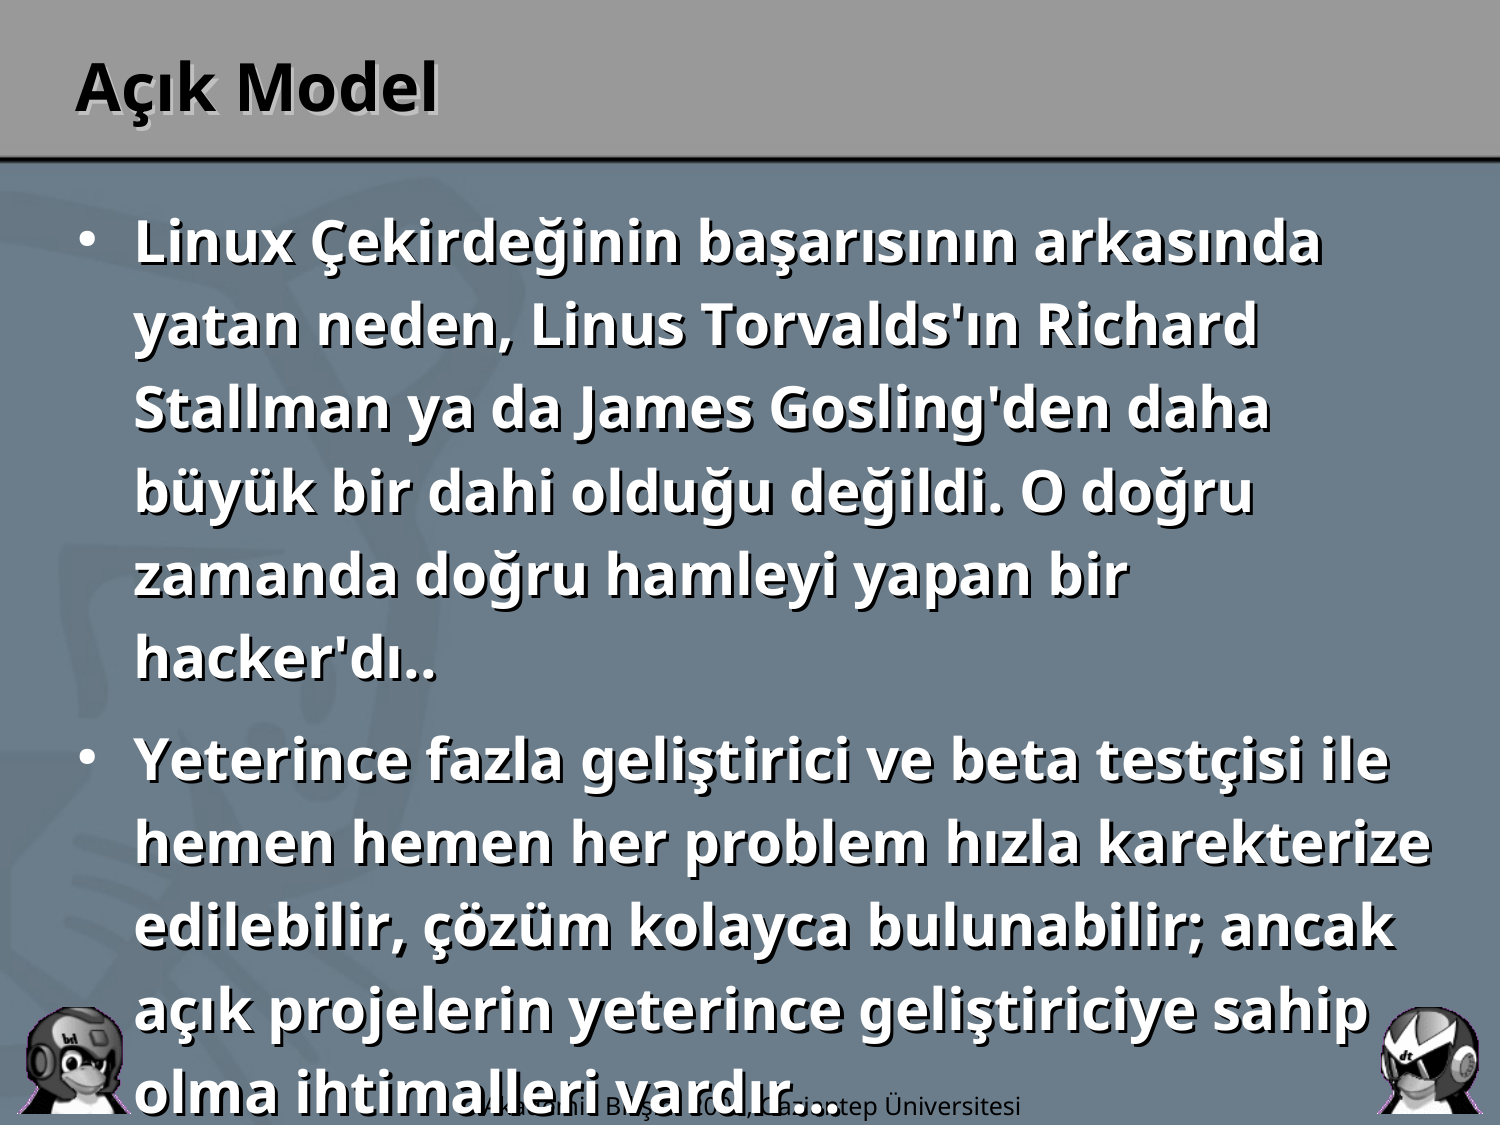

# Açık Model
Linux Çekirdeğinin başarısının arkasında yatan neden, Linus Torvalds'ın Richard Stallman ya da James Gosling'den daha büyük bir dahi olduğu değildi. O doğru zamanda doğru hamleyi yapan bir hacker'dı..
Yeterince fazla geliştirici ve beta testçisi ile hemen hemen her problem hızla karekterize edilebilir, çözüm kolayca bulunabilir; ancak açık projelerin yeterince geliştiriciye sahip olma ihtimalleri vardır...